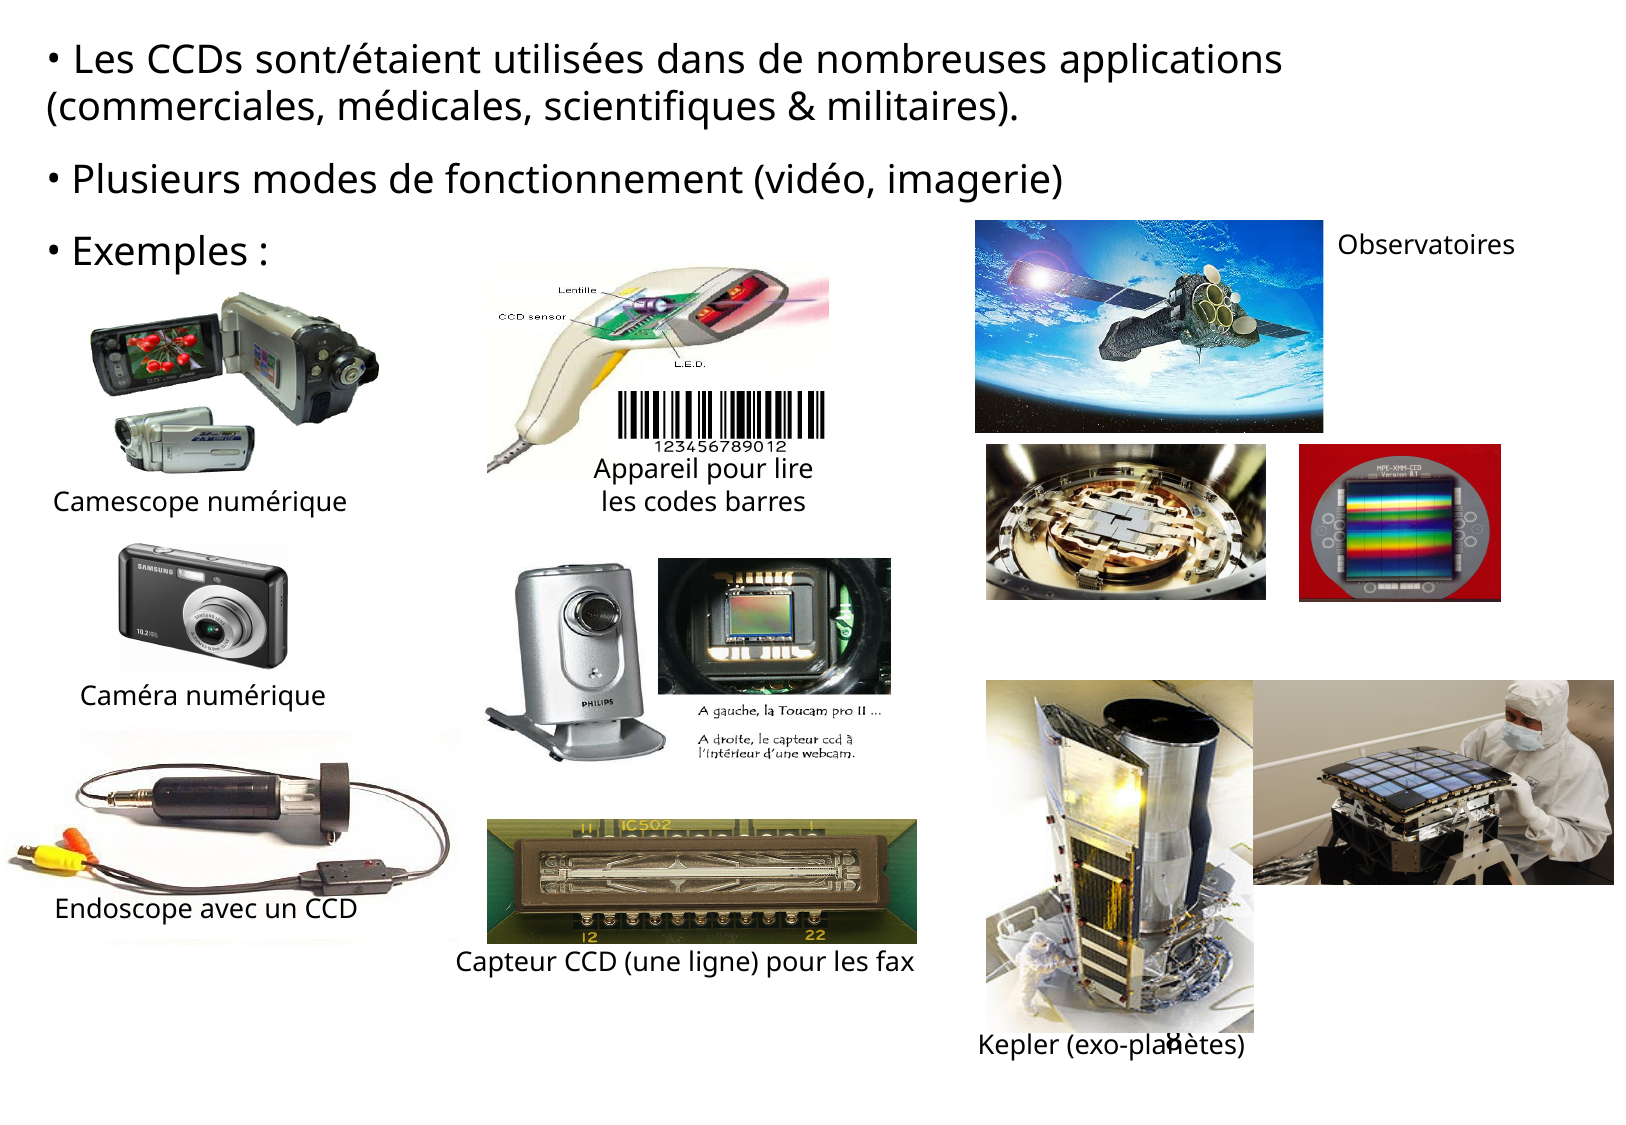

Les CCDs sont/étaient utilisées dans de nombreuses applications (commerciales, médicales, scientifiques & militaires).
 Plusieurs modes de fonctionnement (vidéo, imagerie)
 Exemples :
Observatoires
Camescope numérique
Appareil pour lire
les codes barres
Caméra numérique
Kepler (exo-planètes)
Endoscope avec un CCD
Capteur CCD (une ligne) pour les fax
.